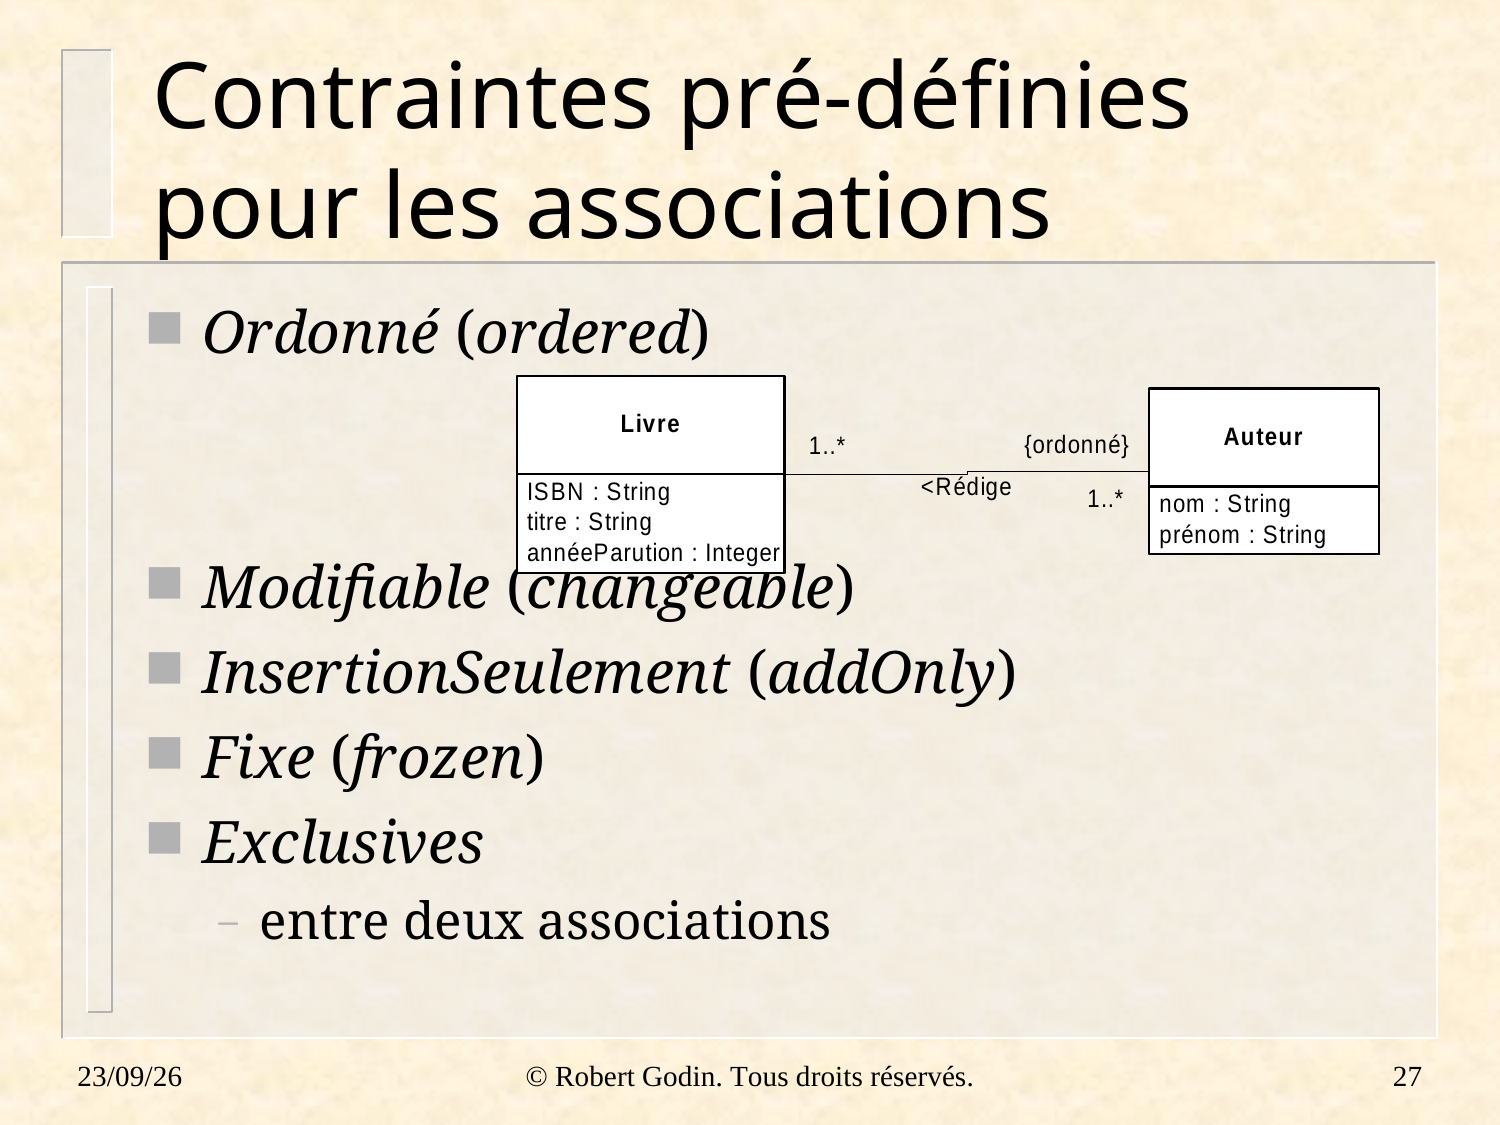

# Contraintes pré-définies pour les associations
Ordonné (ordered)
Modifiable (changeable)
InsertionSeulement (addOnly)
Fixe (frozen)
Exclusives
entre deux associations
© Robert Godin. Tous droits réservés.